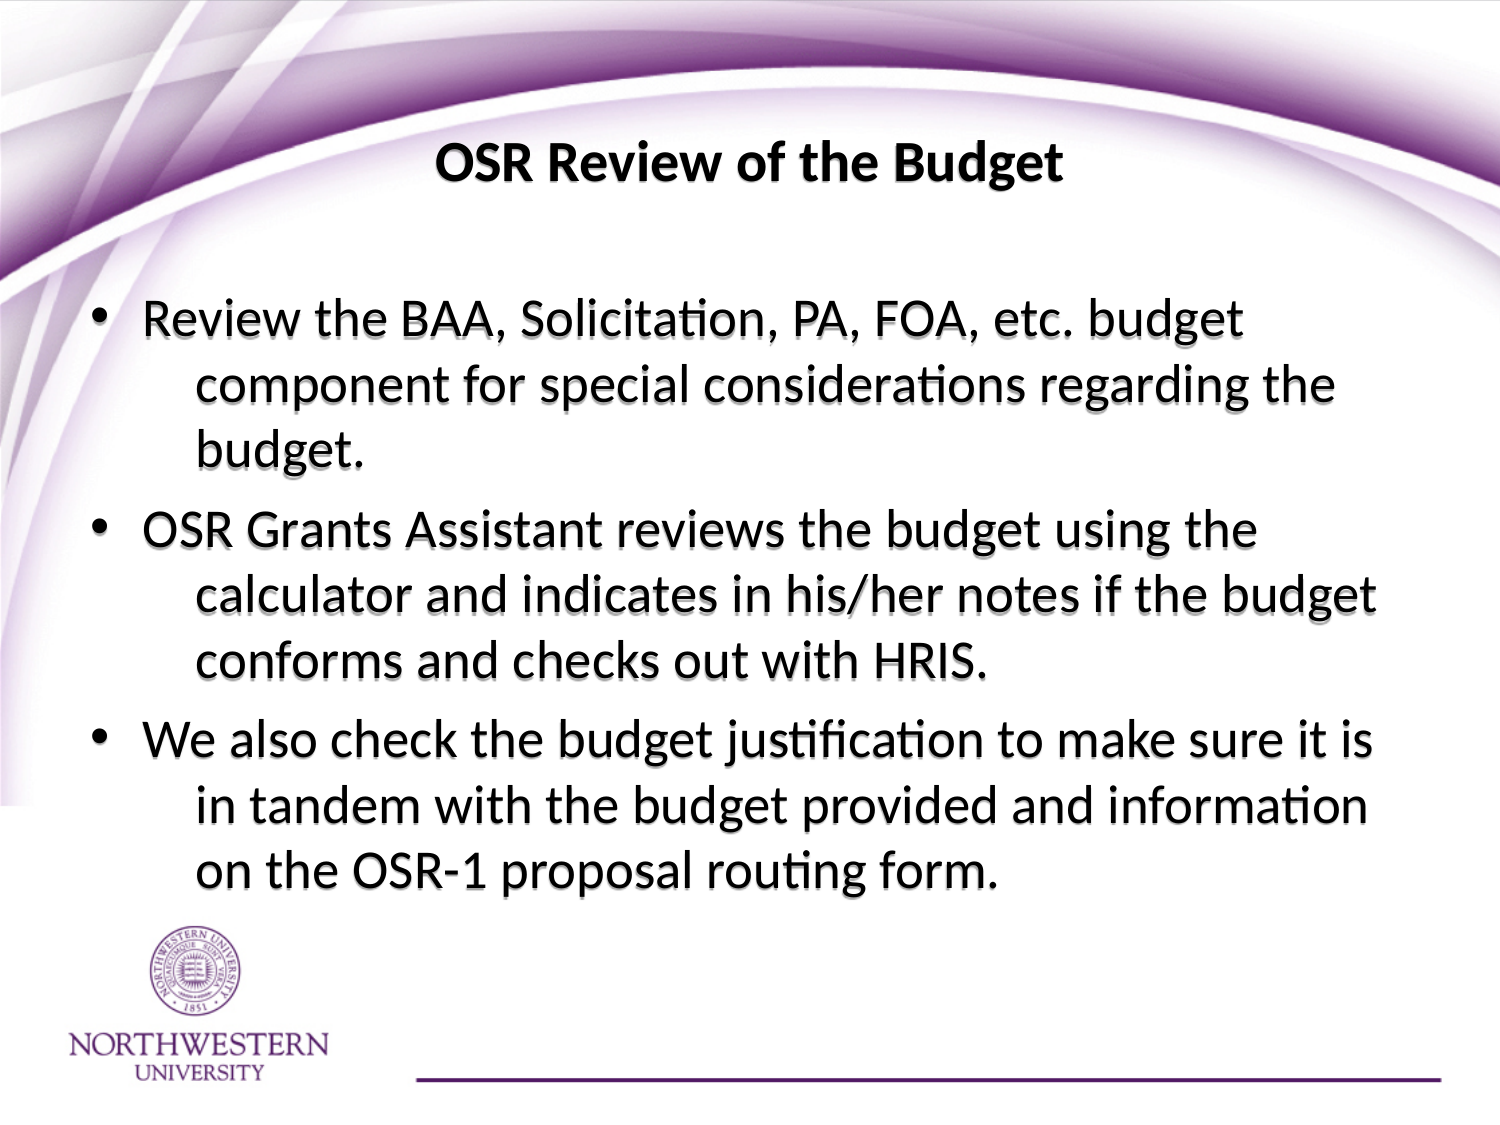

# OSR Review of the Budget
Review the BAA, Solicitation, PA, FOA, etc. budget component for special considerations regarding the budget.
OSR Grants Assistant reviews the budget using the calculator and indicates in his/her notes if the budget conforms and checks out with HRIS.
We also check the budget justification to make sure it is in tandem with the budget provided and information on the OSR-1 proposal routing form.